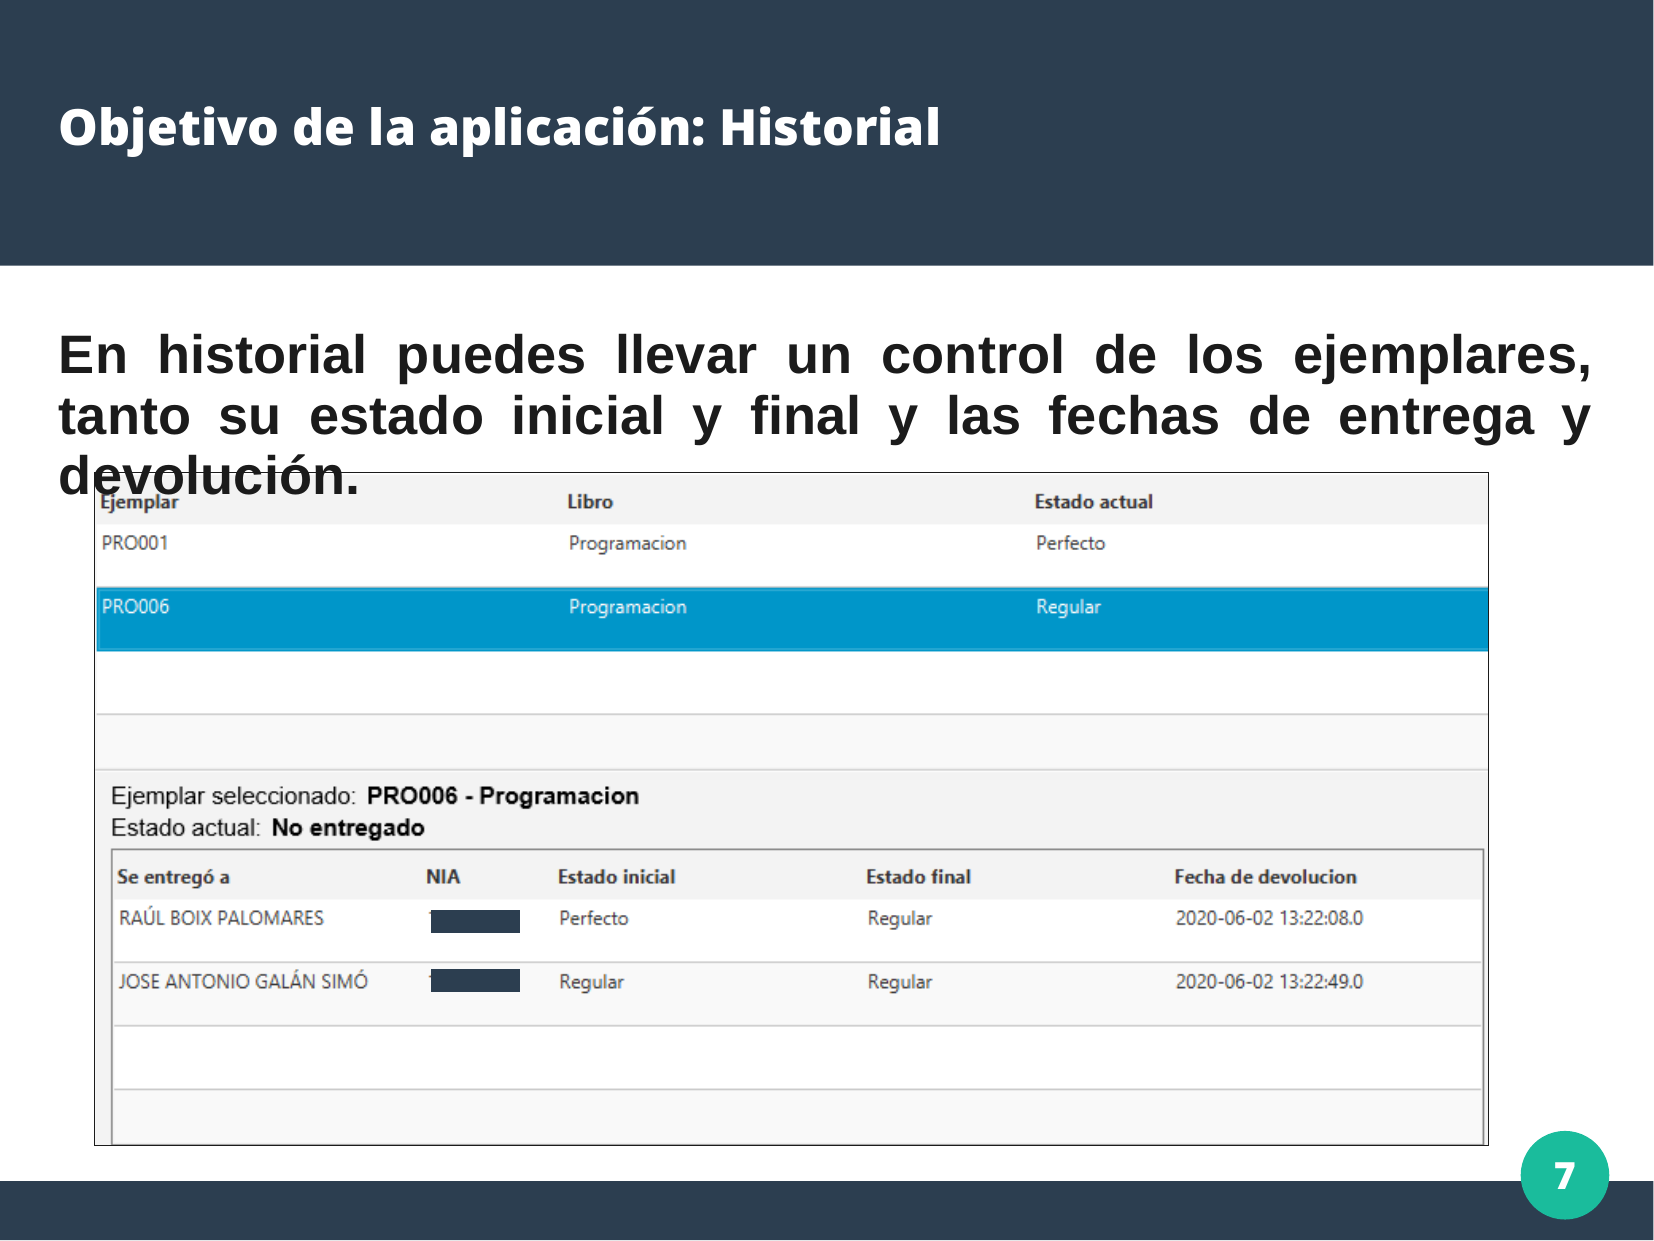

Objetivo de la aplicación: Historial
# En historial puedes llevar un control de los ejemplares, tanto su estado inicial y final y las fechas de entrega y devolución.
7